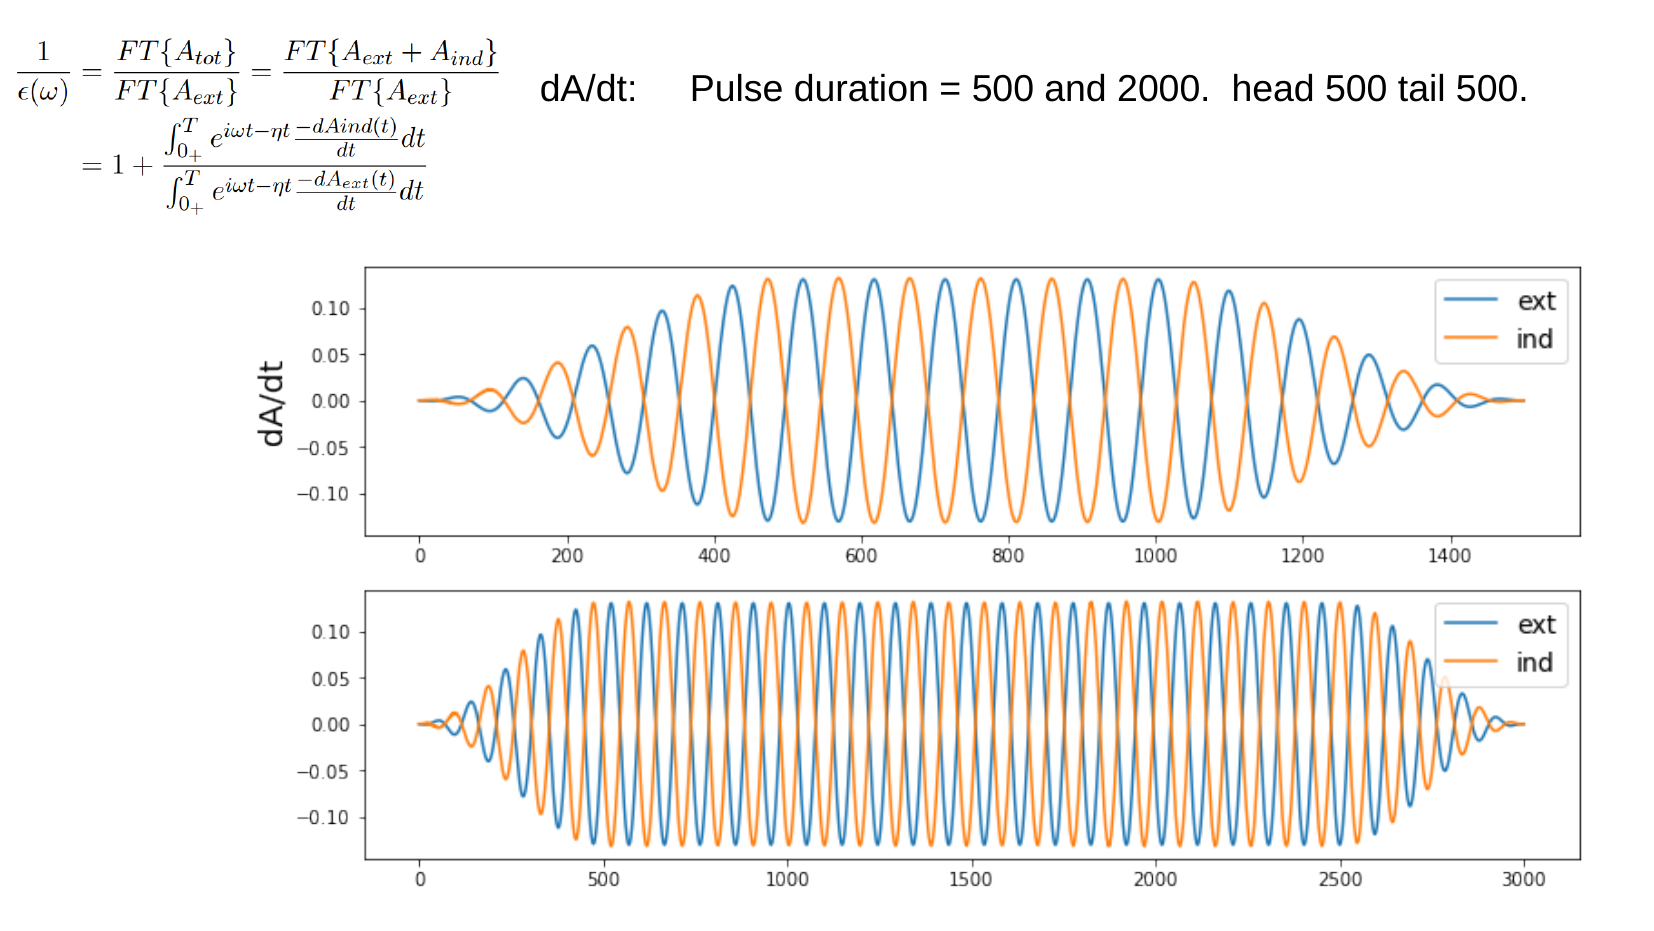

dA/dt: Pulse duration = 500 and 2000. head 500 tail 500.